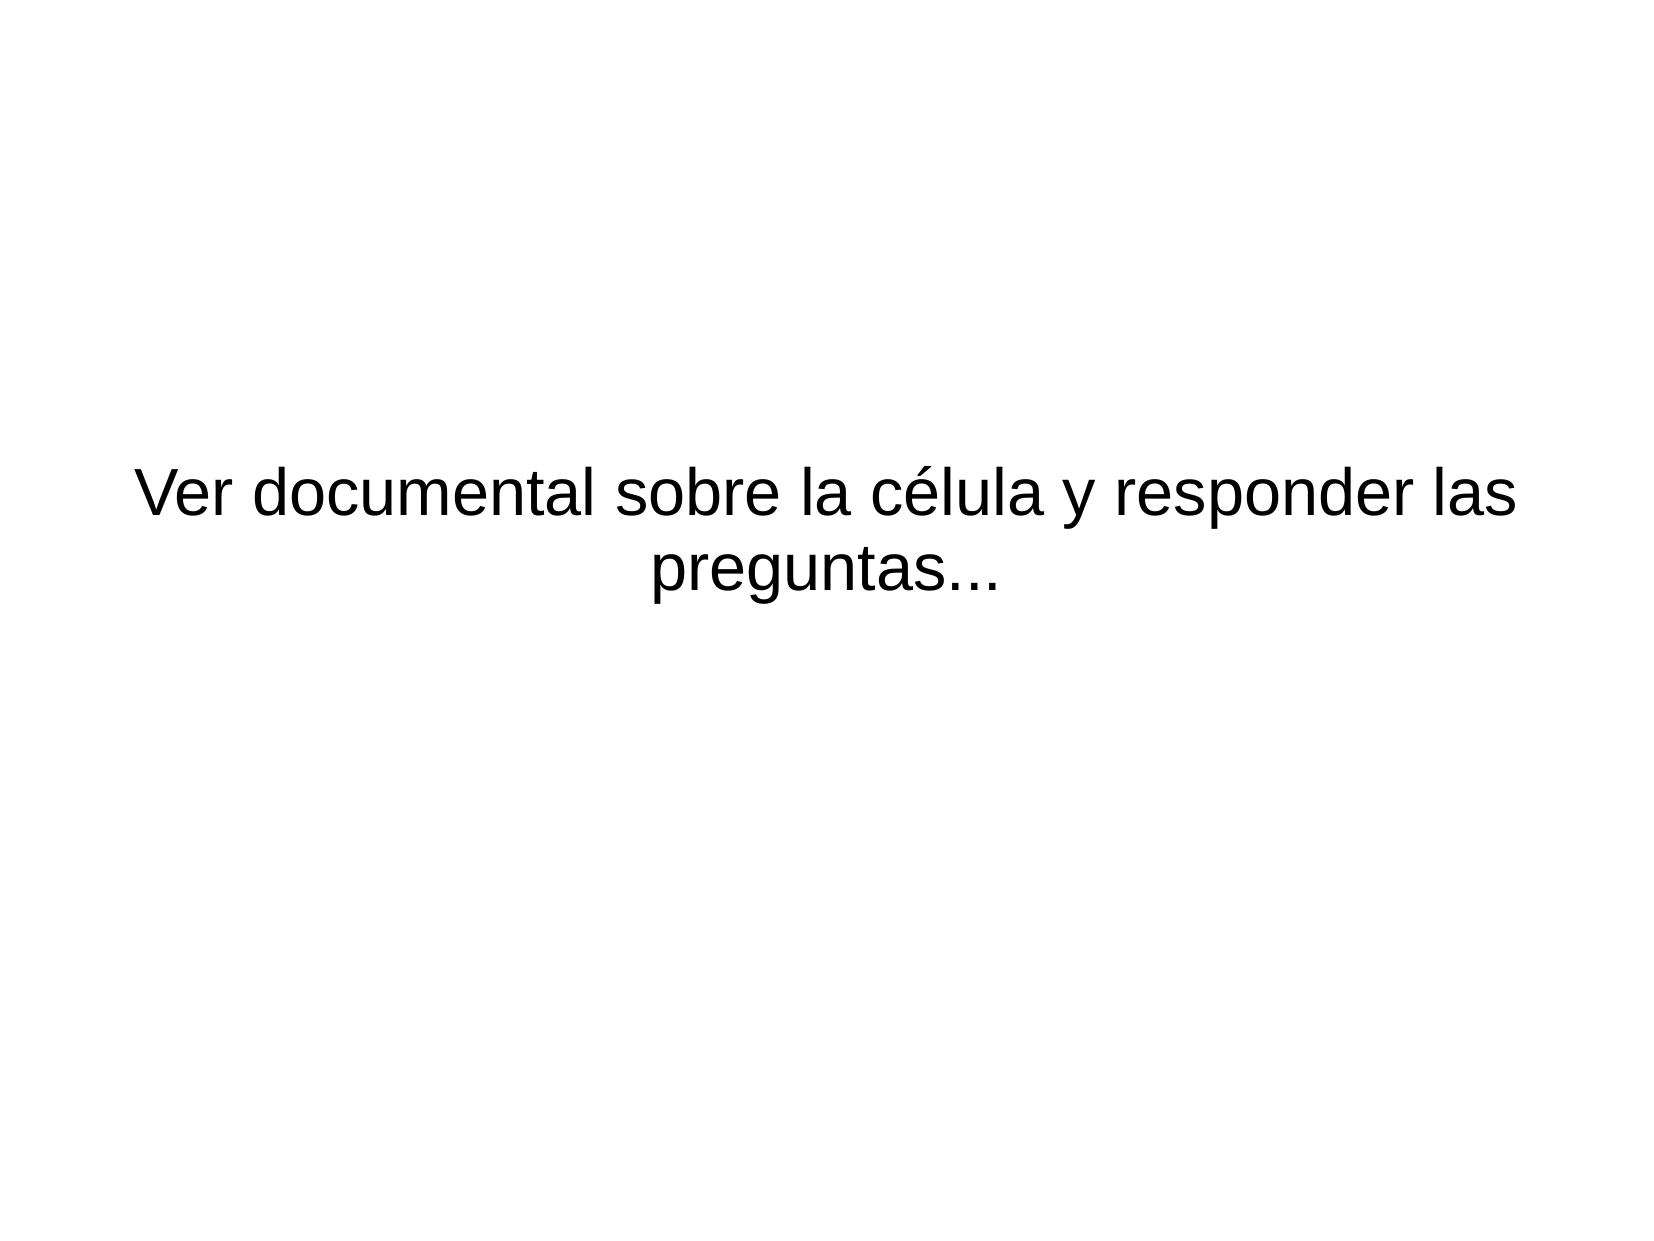

# Ver documental sobre la célula y responder las preguntas...